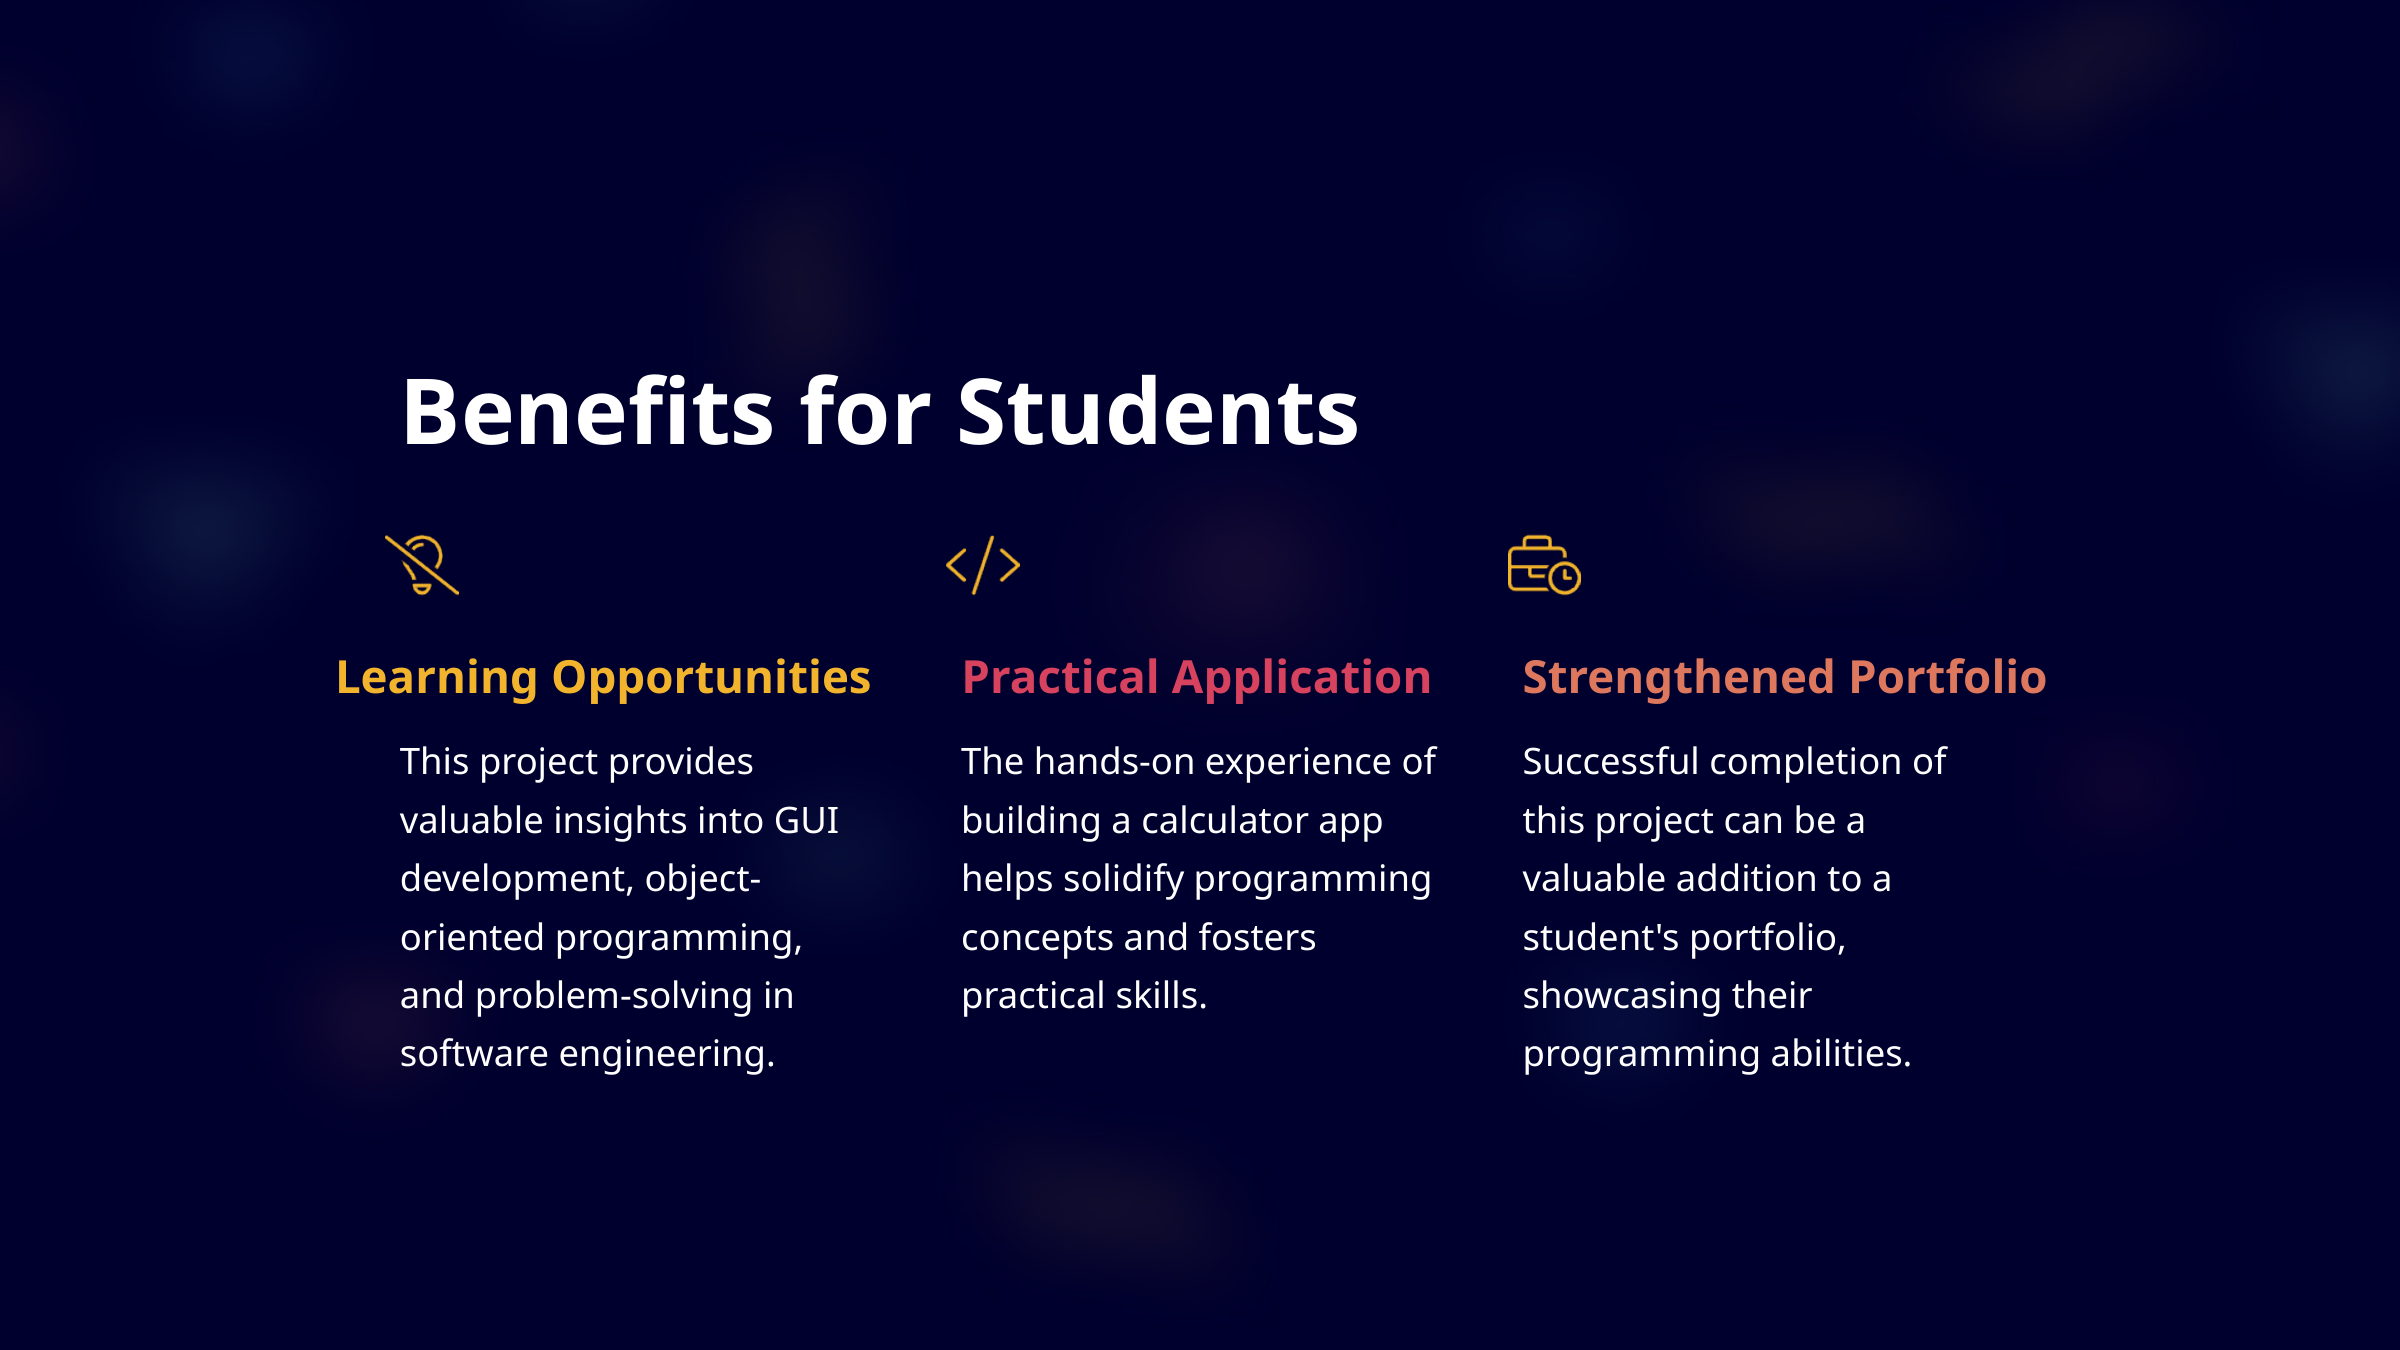

Benefits for Students
Learning Opportunities
Practical Application
Strengthened Portfolio
This project provides valuable insights into GUI development, object-oriented programming, and problem-solving in software engineering.
The hands-on experience of building a calculator app helps solidify programming concepts and fosters practical skills.
Successful completion of this project can be a valuable addition to a student's portfolio, showcasing their programming abilities.